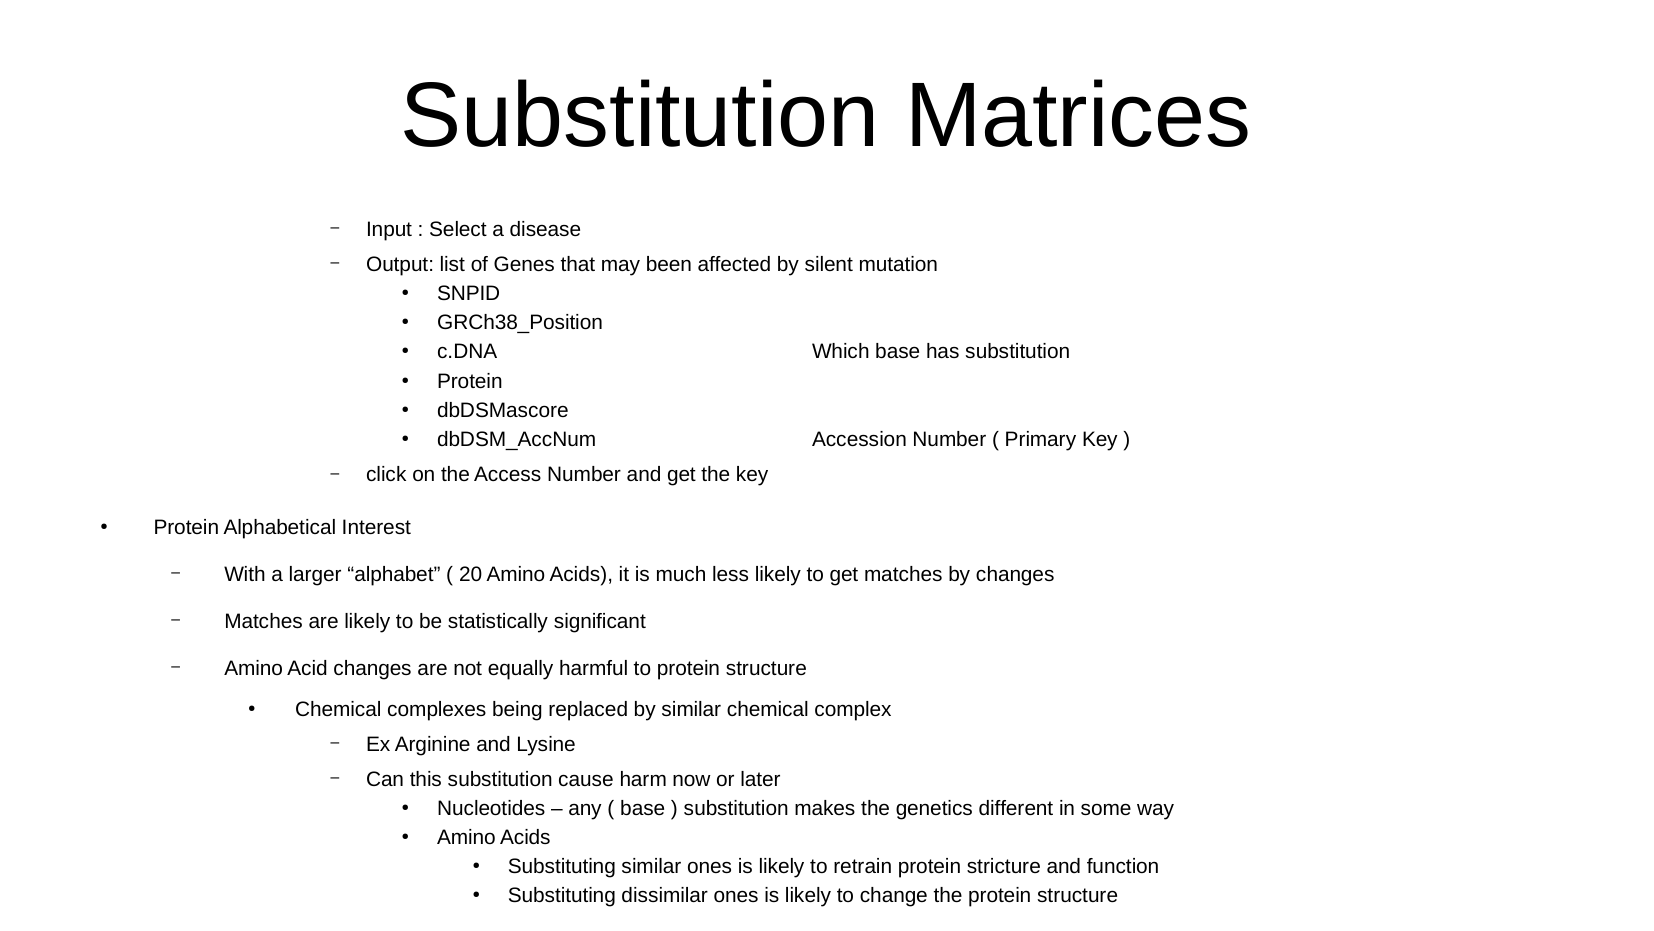

# Substitution Matrices
Input : Select a disease
Output: list of Genes that may been affected by silent mutation
SNPID
GRCh38_Position
c.DNA					Which base has substitution
Protein
dbDSMascore
dbDSM_AccNum			Accession Number ( Primary Key )
click on the Access Number and get the key
Protein Alphabetical Interest
With a larger “alphabet” ( 20 Amino Acids), it is much less likely to get matches by changes
Matches are likely to be statistically significant
Amino Acid changes are not equally harmful to protein structure
Chemical complexes being replaced by similar chemical complex
Ex Arginine and Lysine
Can this substitution cause harm now or later
Nucleotides – any ( base ) substitution makes the genetics different in some way
Amino Acids
Substituting similar ones is likely to retrain protein stricture and function
Substituting dissimilar ones is likely to change the protein structure